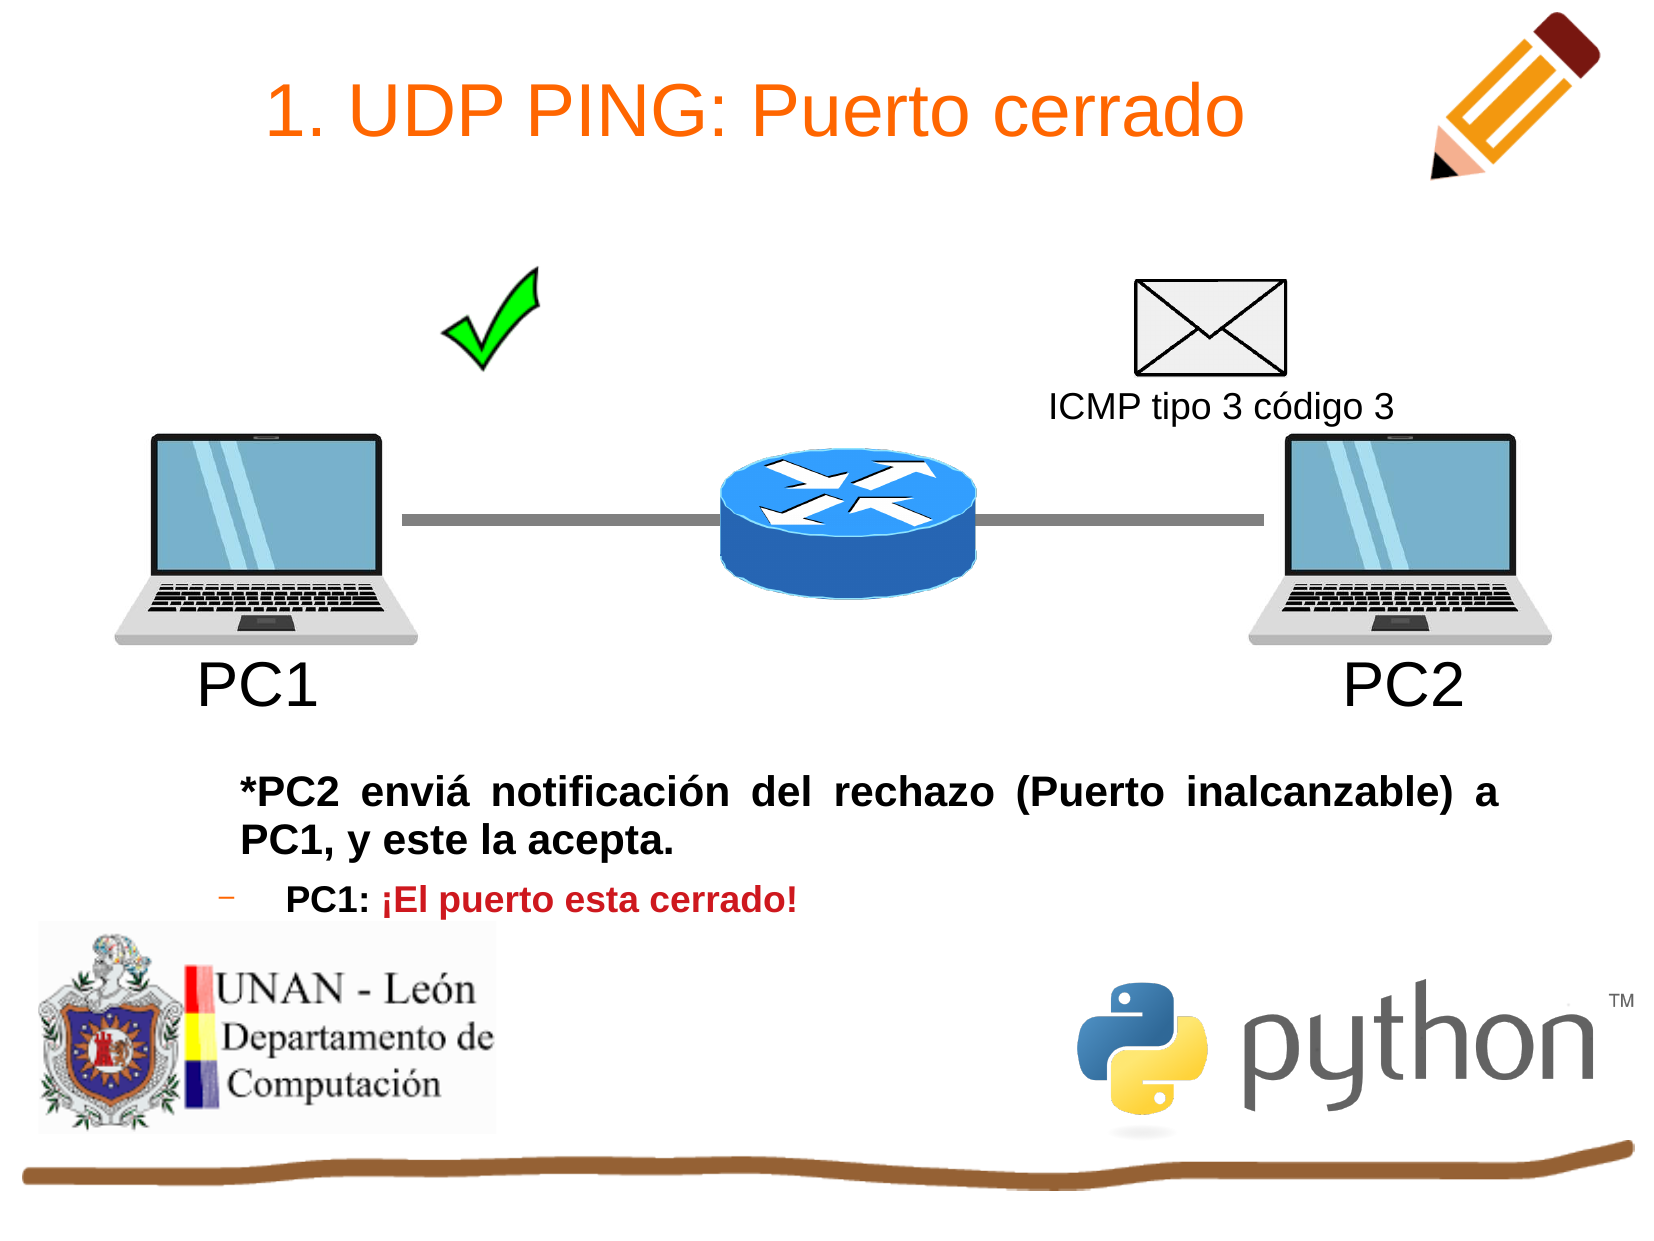

# 1. UDP PING: Puerto cerrado
ICMP tipo 3 código 3
PC1
PC2
*PC2 enviá notificación del rechazo (Puerto inalcanzable) a PC1, y este la acepta.
PC1: ¡El puerto esta cerrado!